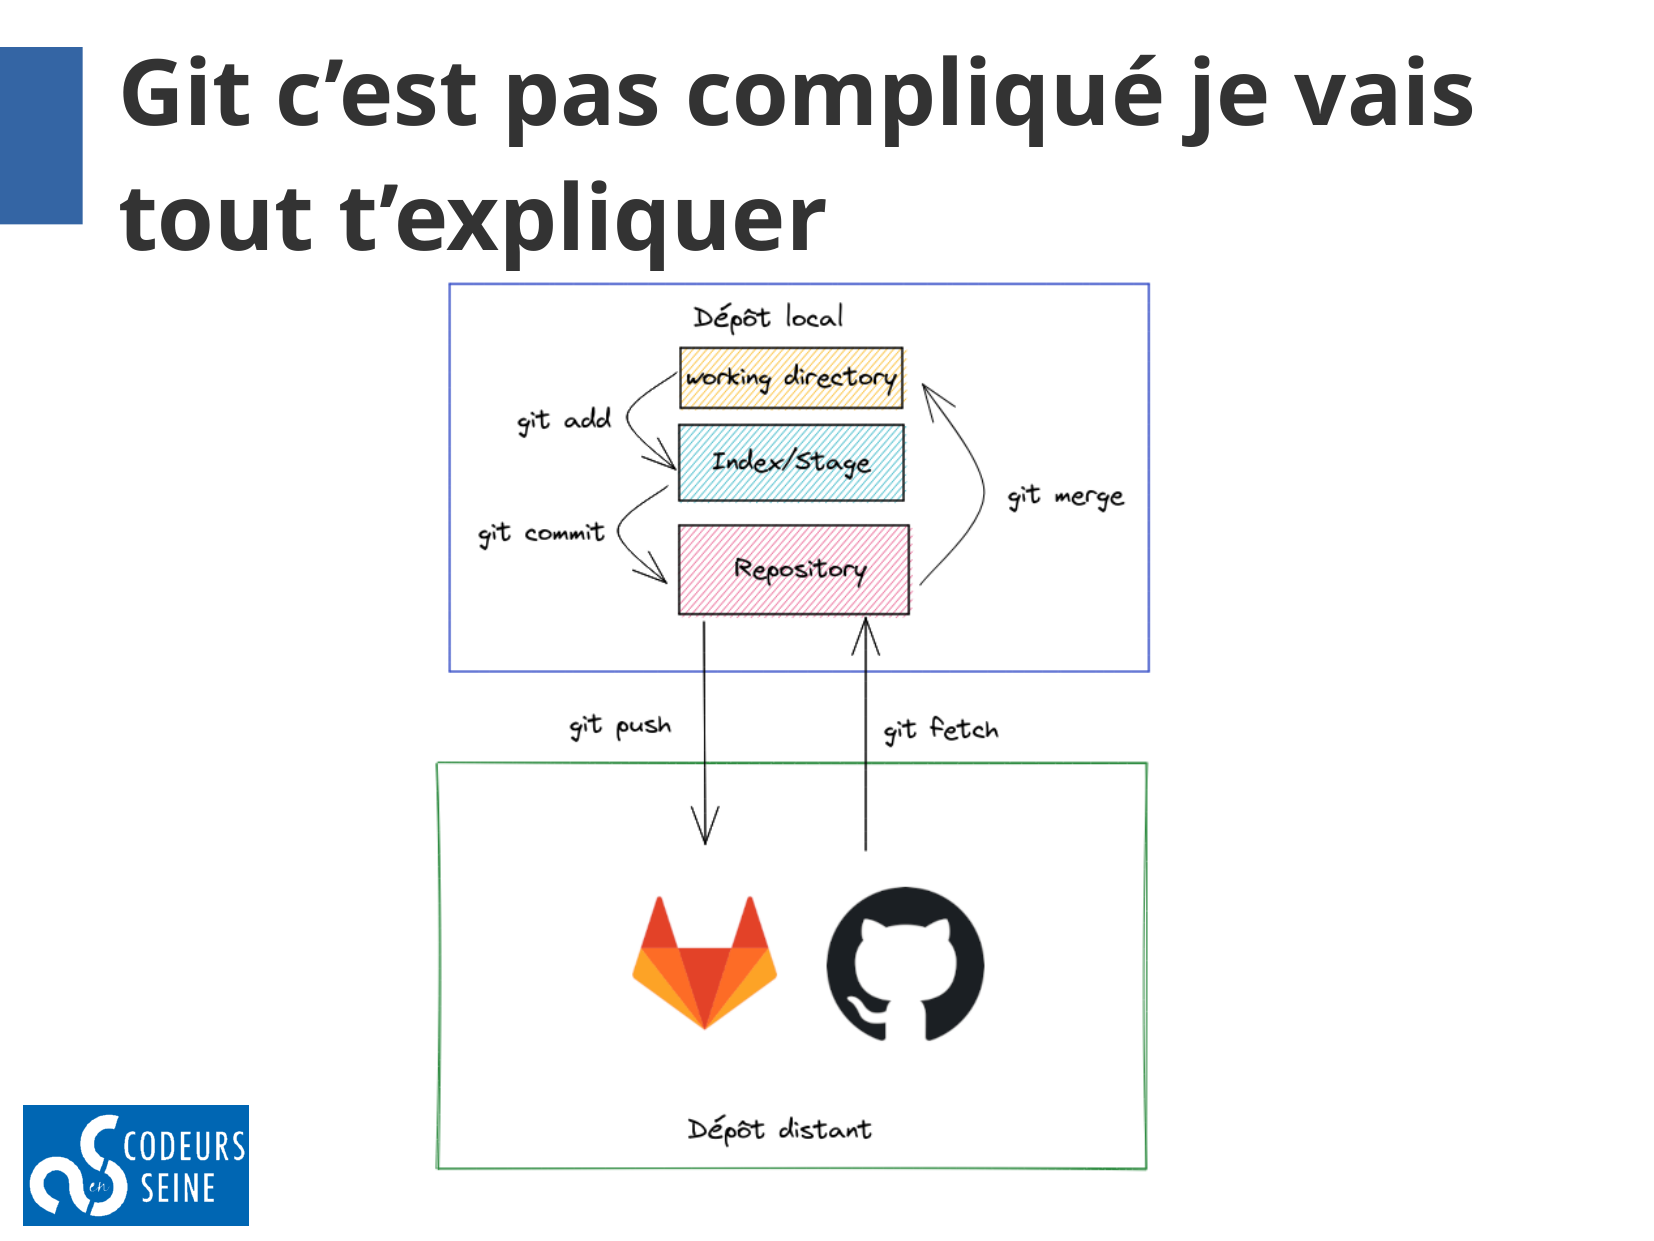

# Git c’est pas compliqué je vais tout t’expliquer